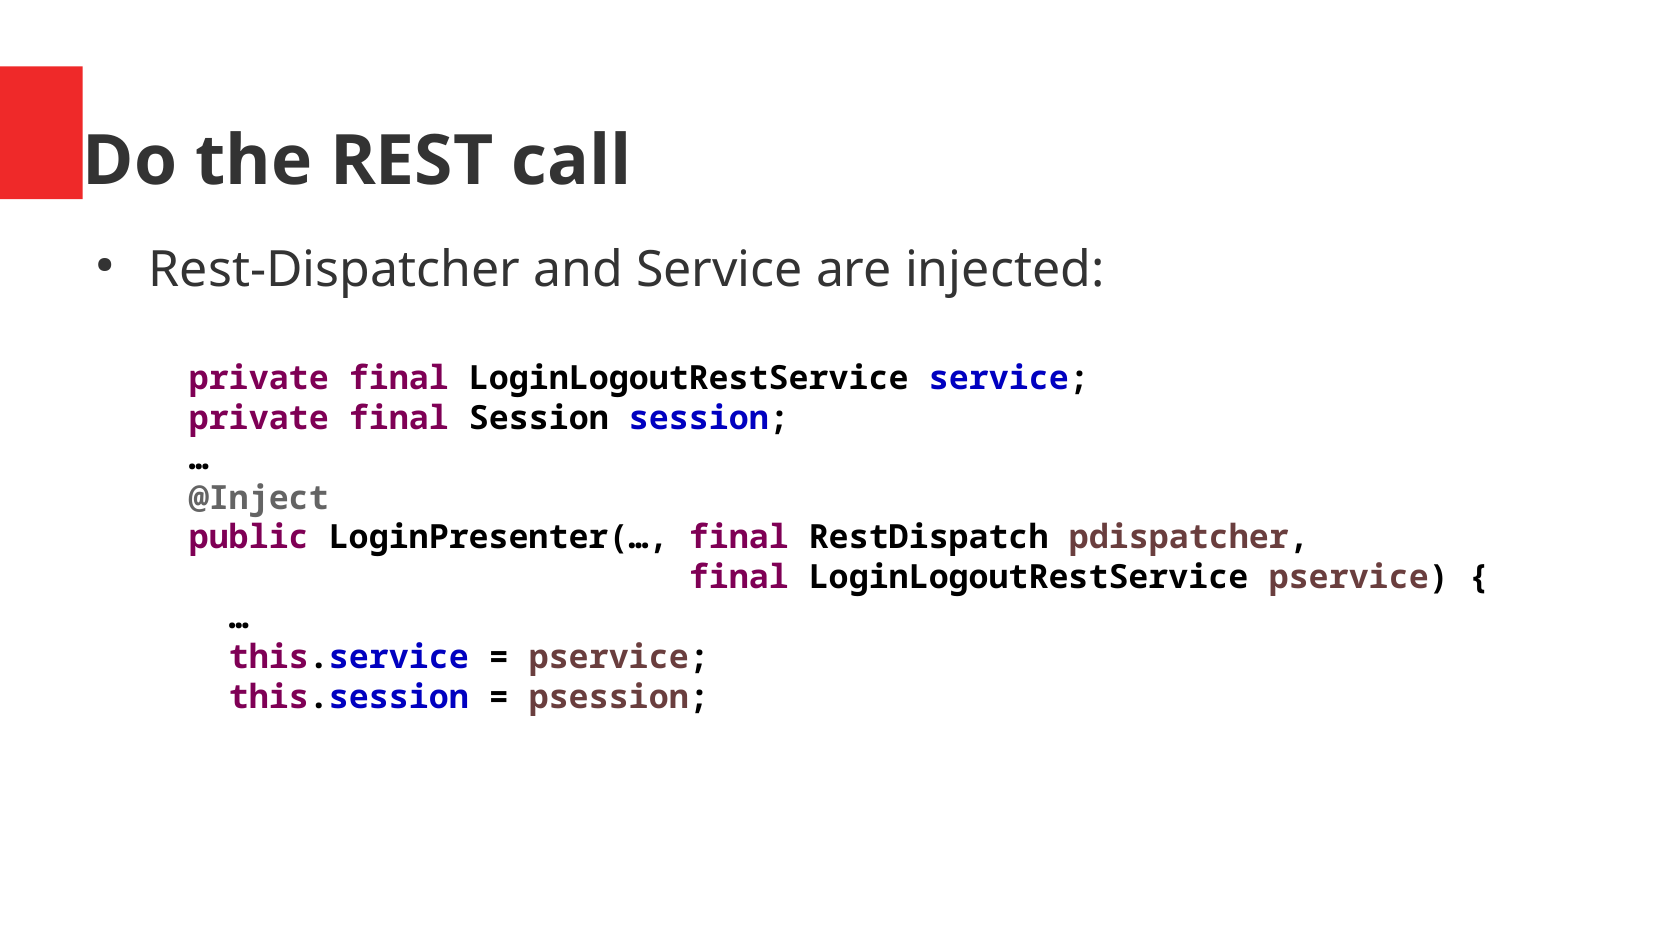

# Do the REST call
Rest-Dispatcher and Service are injected:
 private final LoginLogoutRestService service;
 private final Session session;
 …
 @Inject
 public LoginPresenter(…, final RestDispatch pdispatcher,
 final LoginLogoutRestService pservice) {
 …
 this.service = pservice;
 this.session = psession;